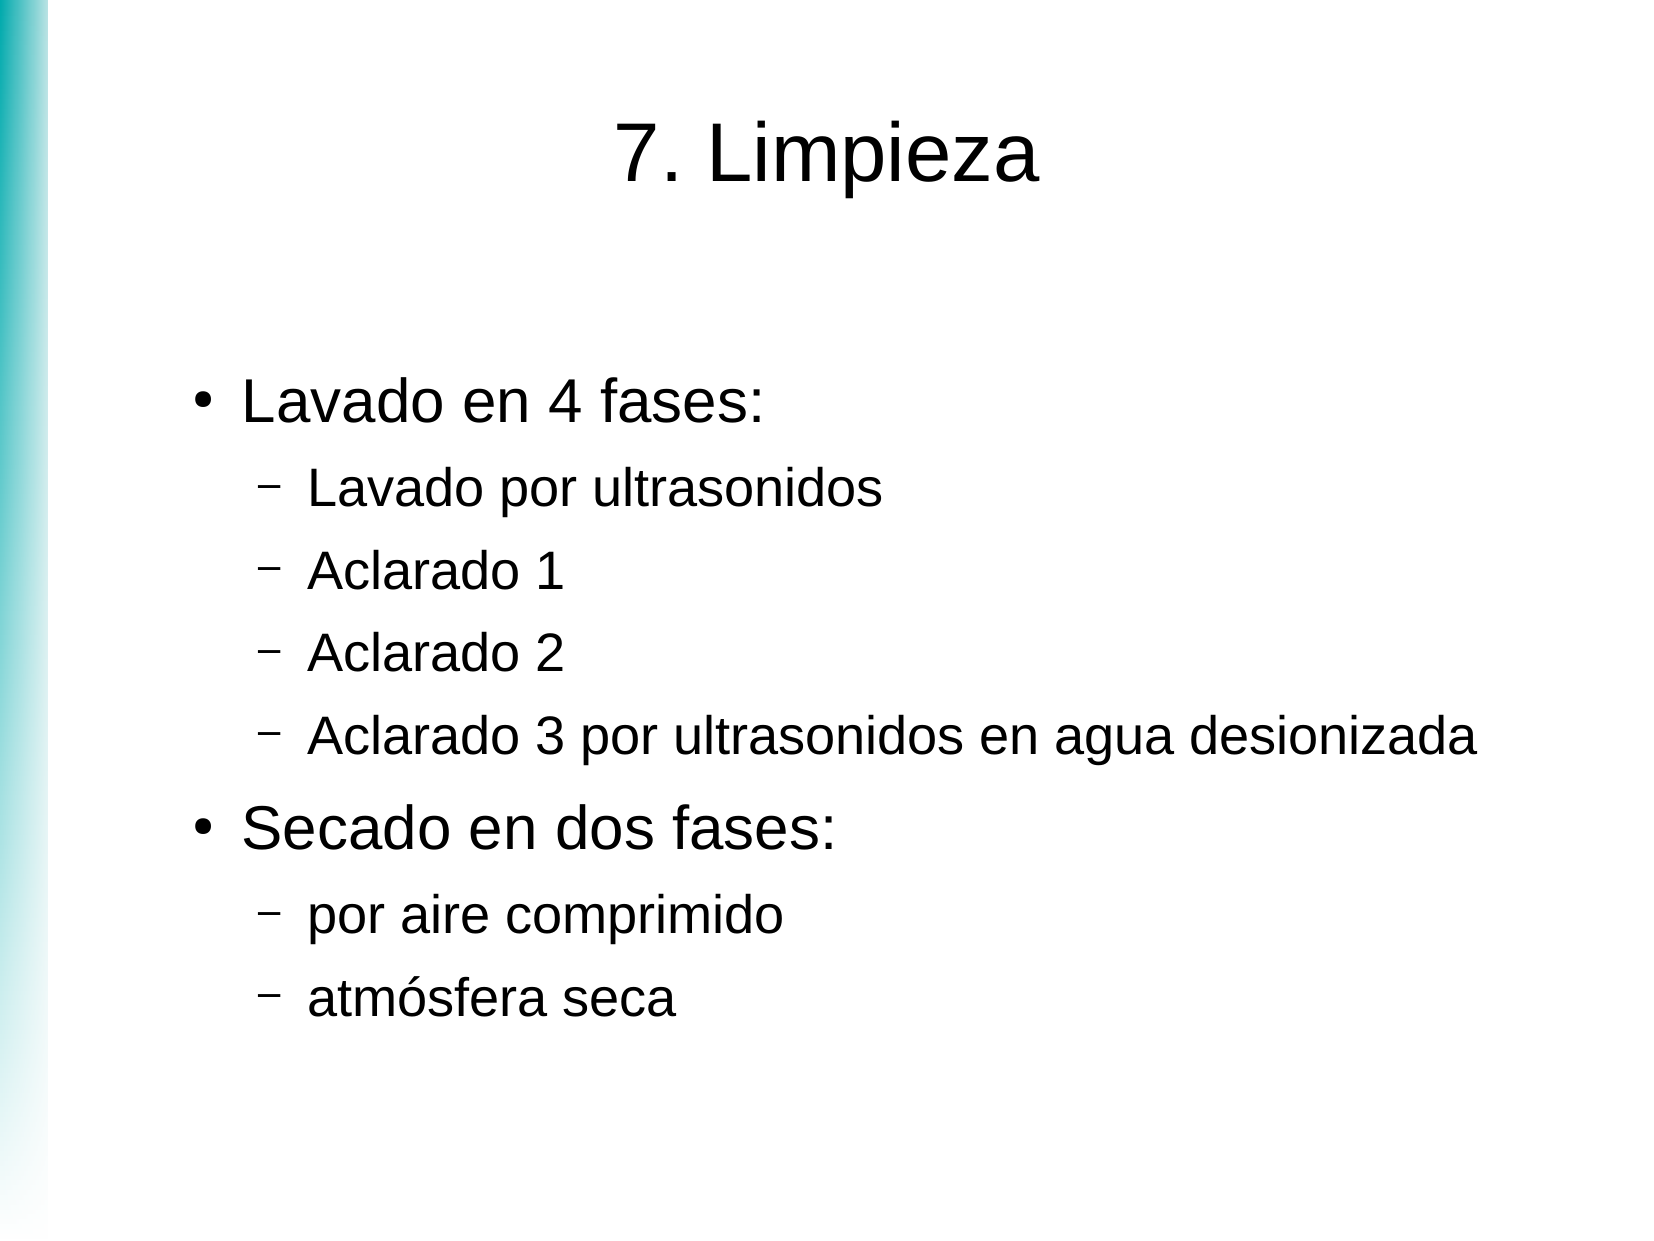

# 7. Limpieza
Lavado en 4 fases:
Lavado por ultrasonidos
Aclarado 1
Aclarado 2
Aclarado 3 por ultrasonidos en agua desionizada
Secado en dos fases:
por aire comprimido
atmósfera seca